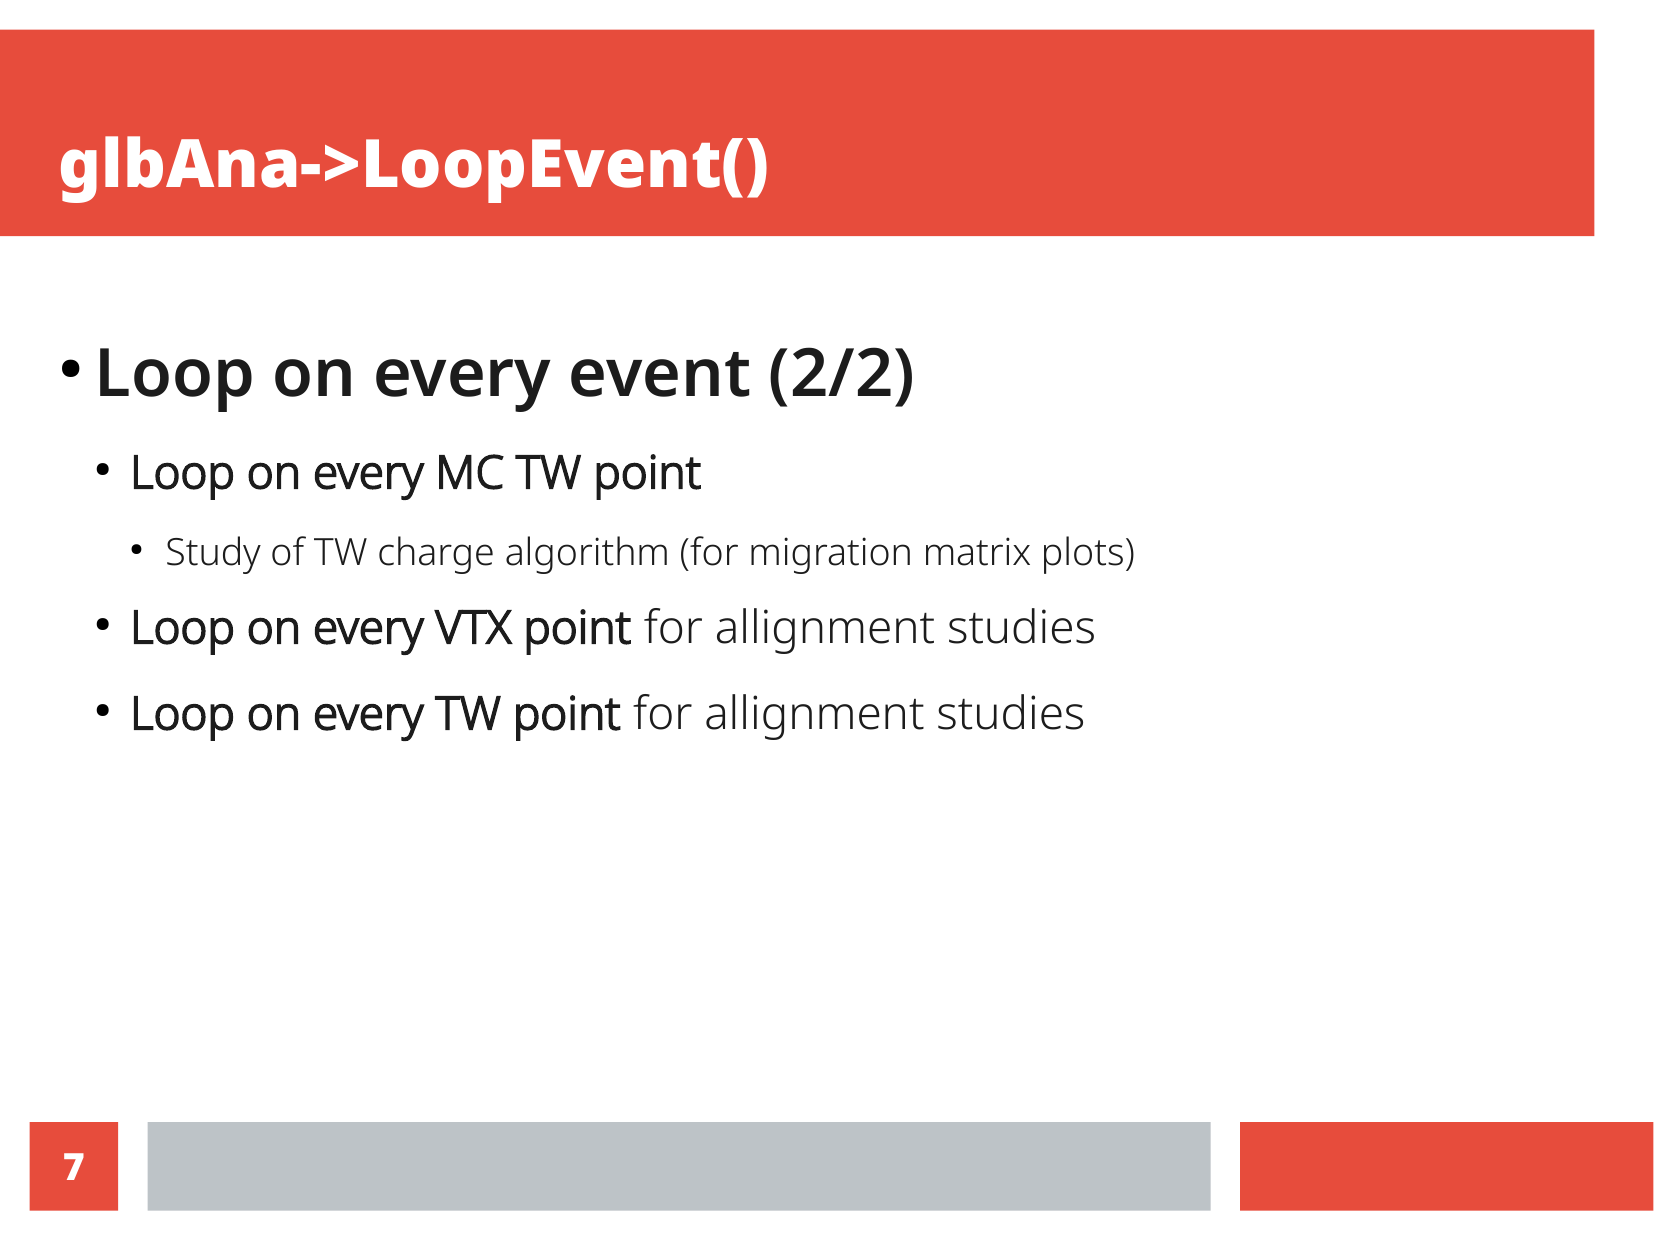

# glbAna->LoopEvent()
Loop on every event (2/2)
Loop on every MC TW point
Study of TW charge algorithm (for migration matrix plots)
Loop on every VTX point for allignment studies
Loop on every TW point for allignment studies
7